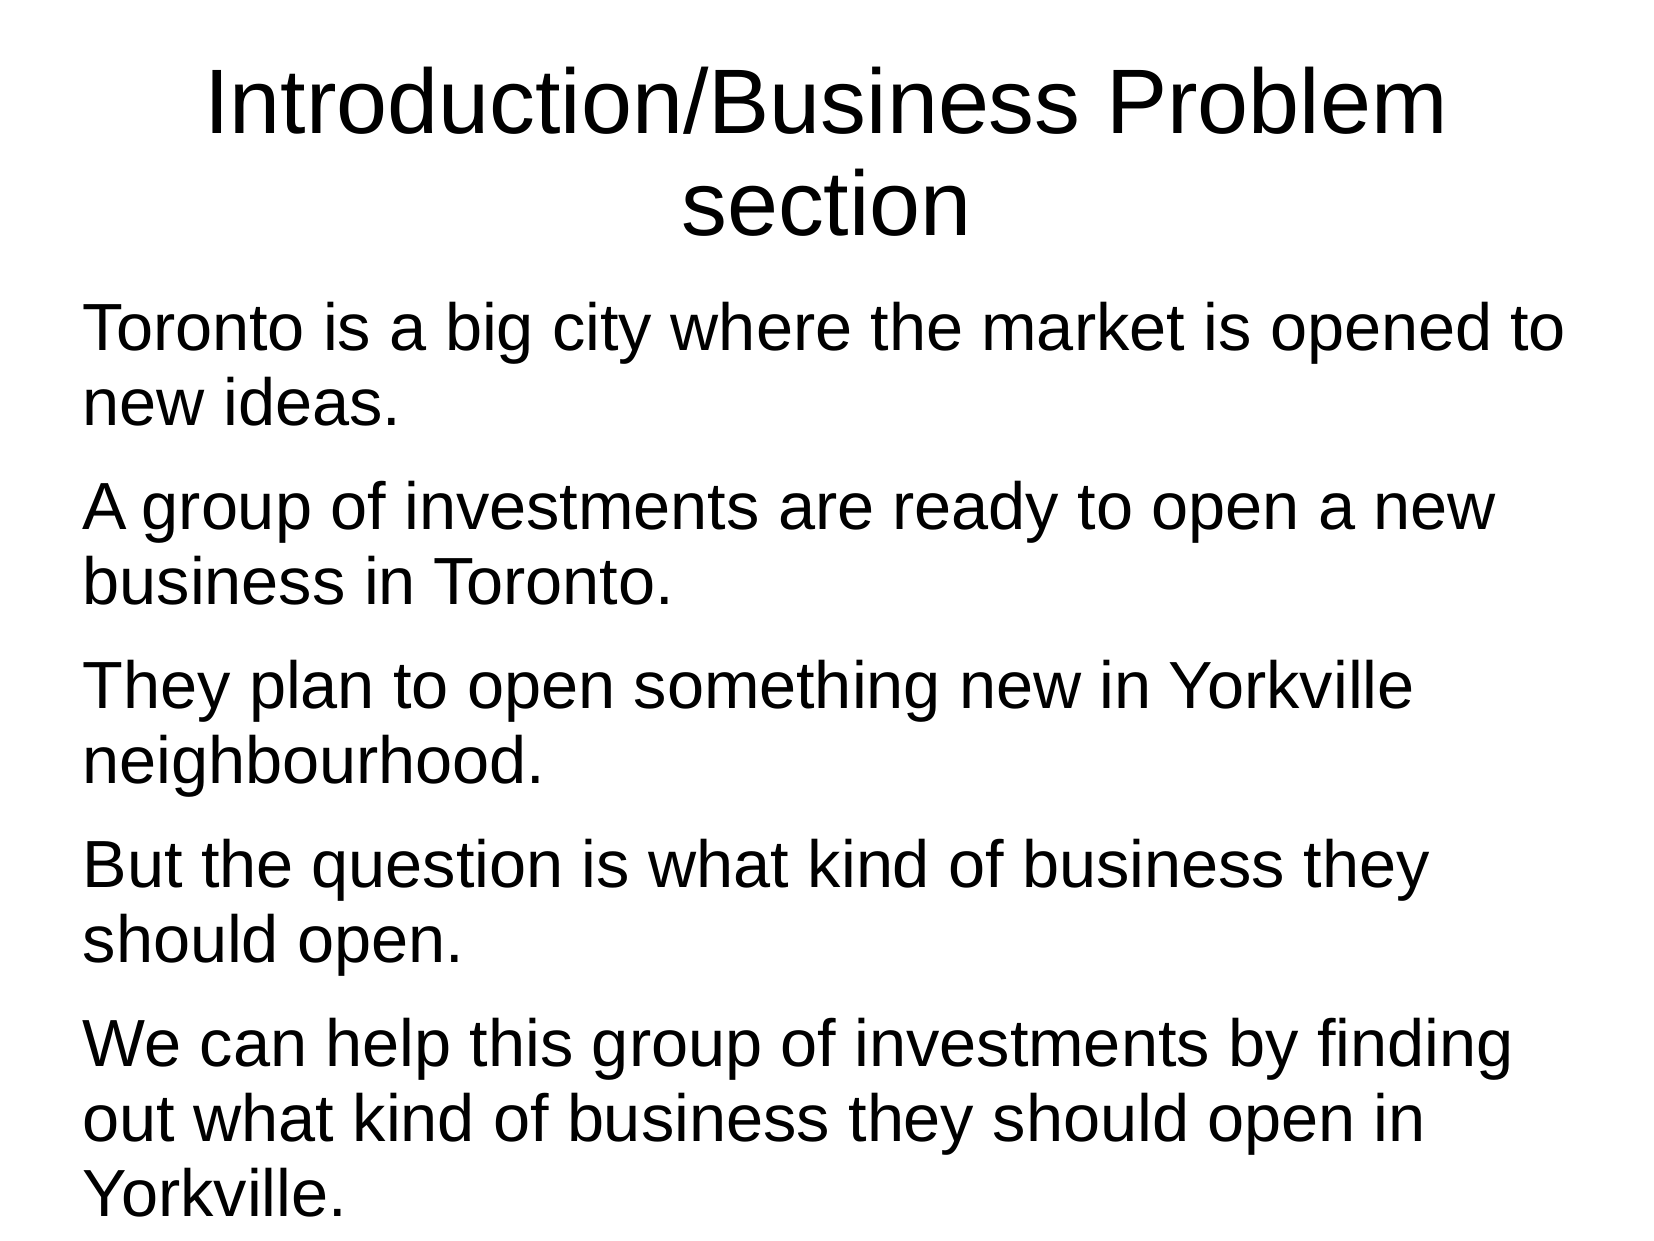

# Introduction/Business Problem section
Toronto is a big city where the market is opened to new ideas.
A group of investments are ready to open a new business in Toronto.
They plan to open something new in Yorkville neighbourhood.
But the question is what kind of business they should open.
We can help this group of investments by finding out what kind of business they should open in Yorkville.